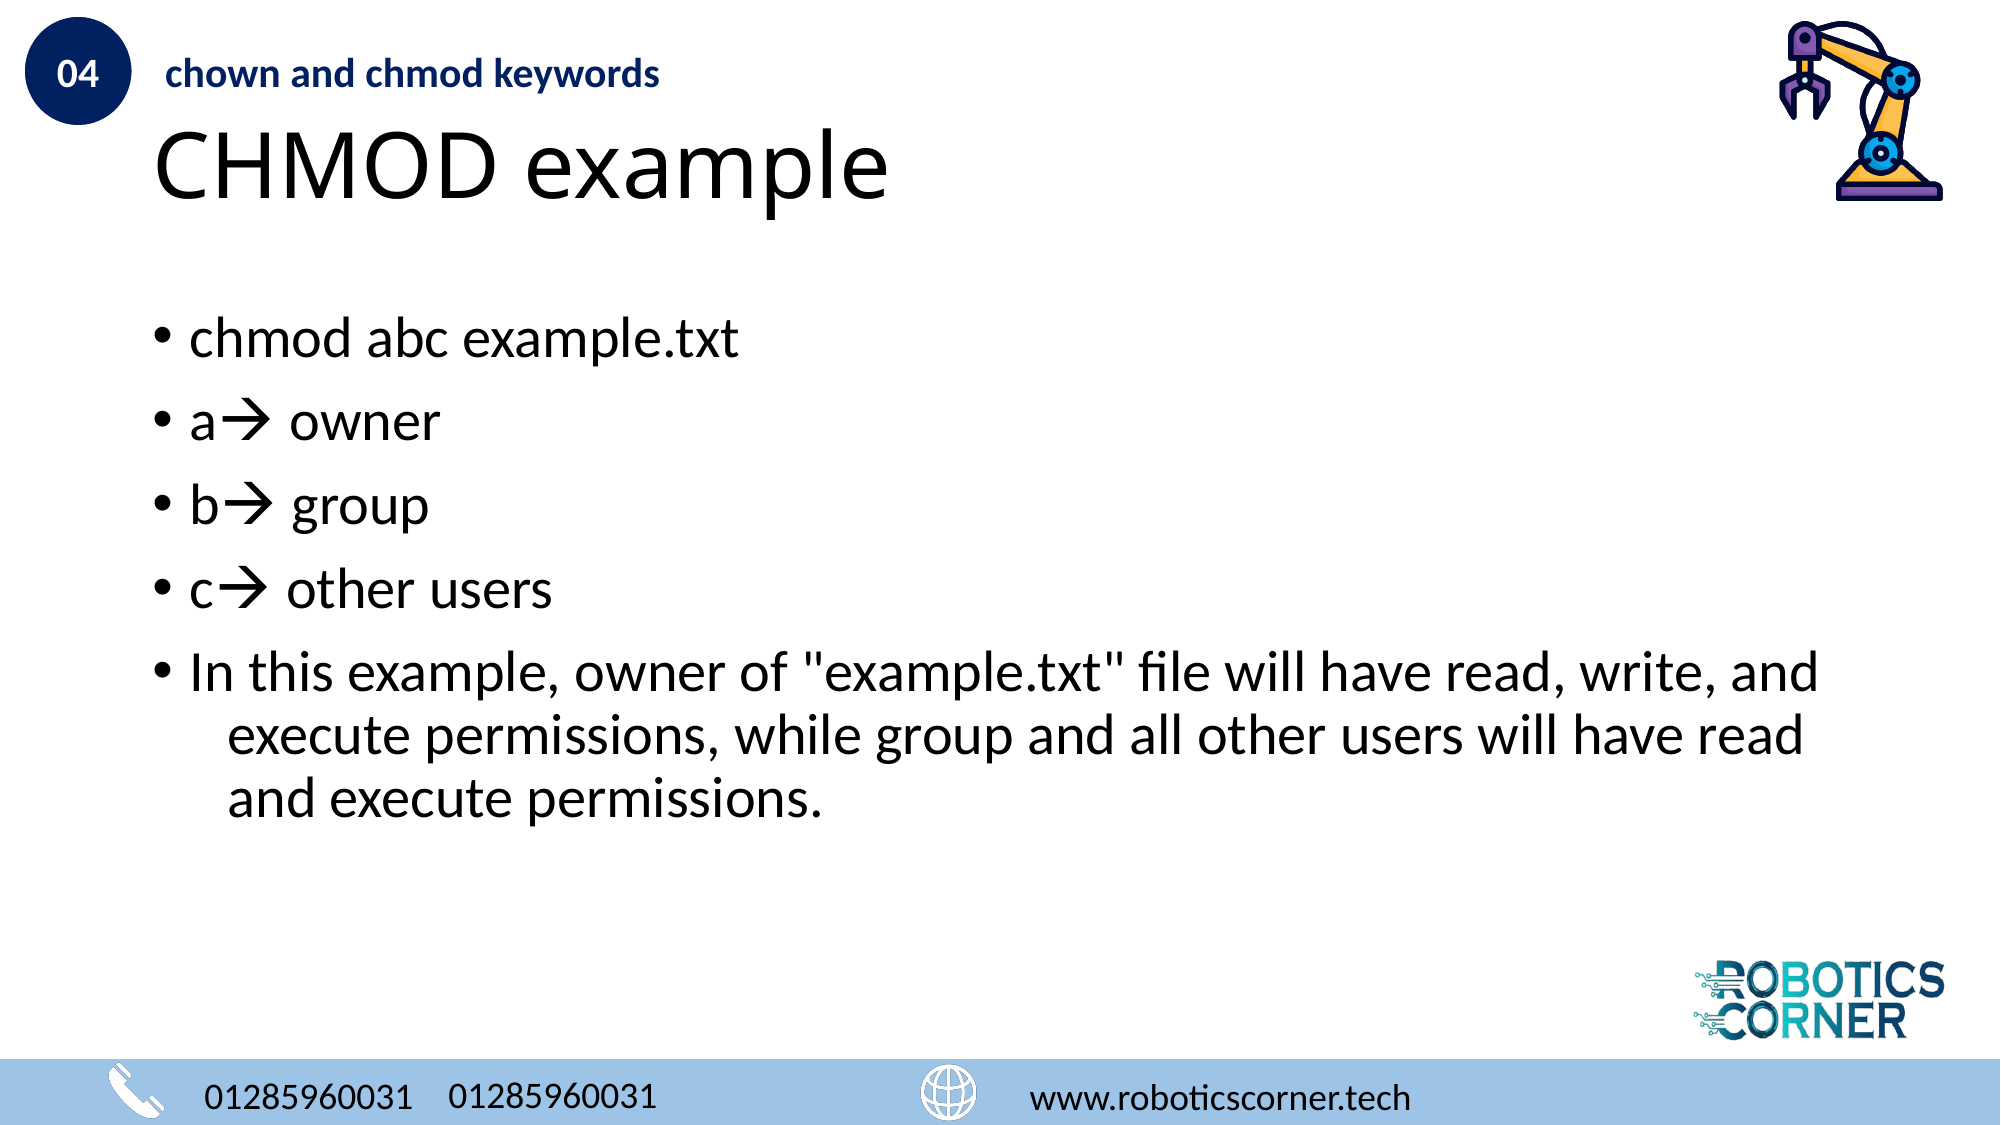

04
chown and chmod keywords
# CHMOD example
chmod abc example.txt
a owner
b group
c other users
In this example, owner of "example.txt" file will have read, write, and execute permissions, while group and all other users will have read and execute permissions.